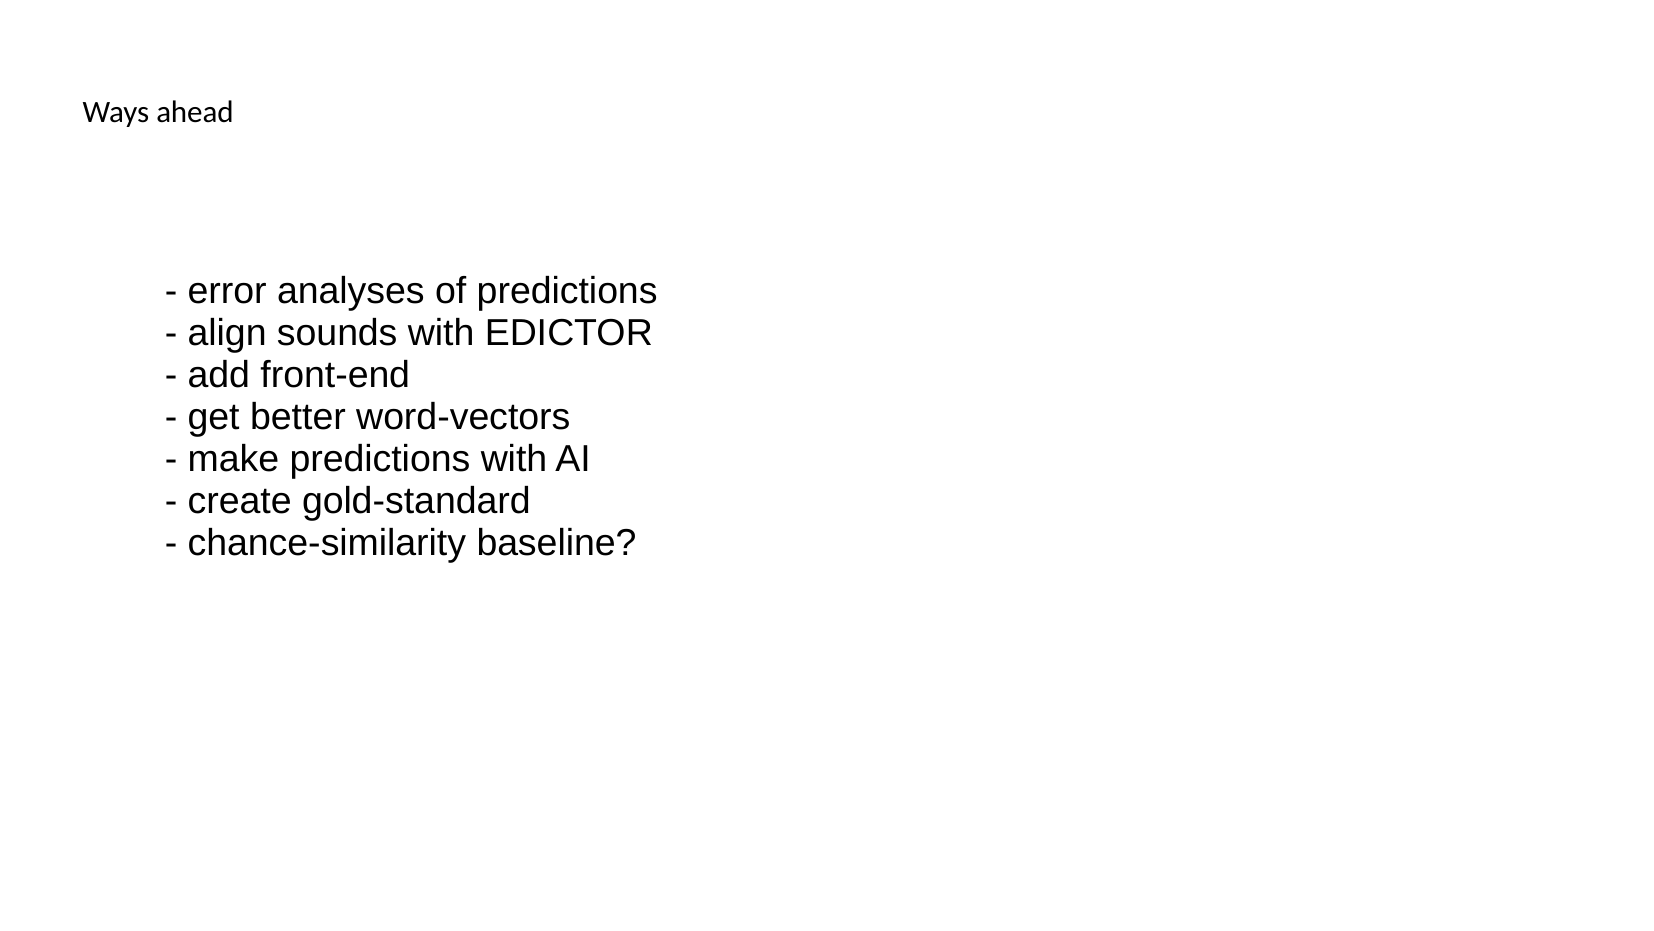

# Ways ahead
- error analyses of predictions
- align sounds with EDICTOR
- add front-end
- get better word-vectors
- make predictions with AI
- create gold-standard
- chance-similarity baseline?